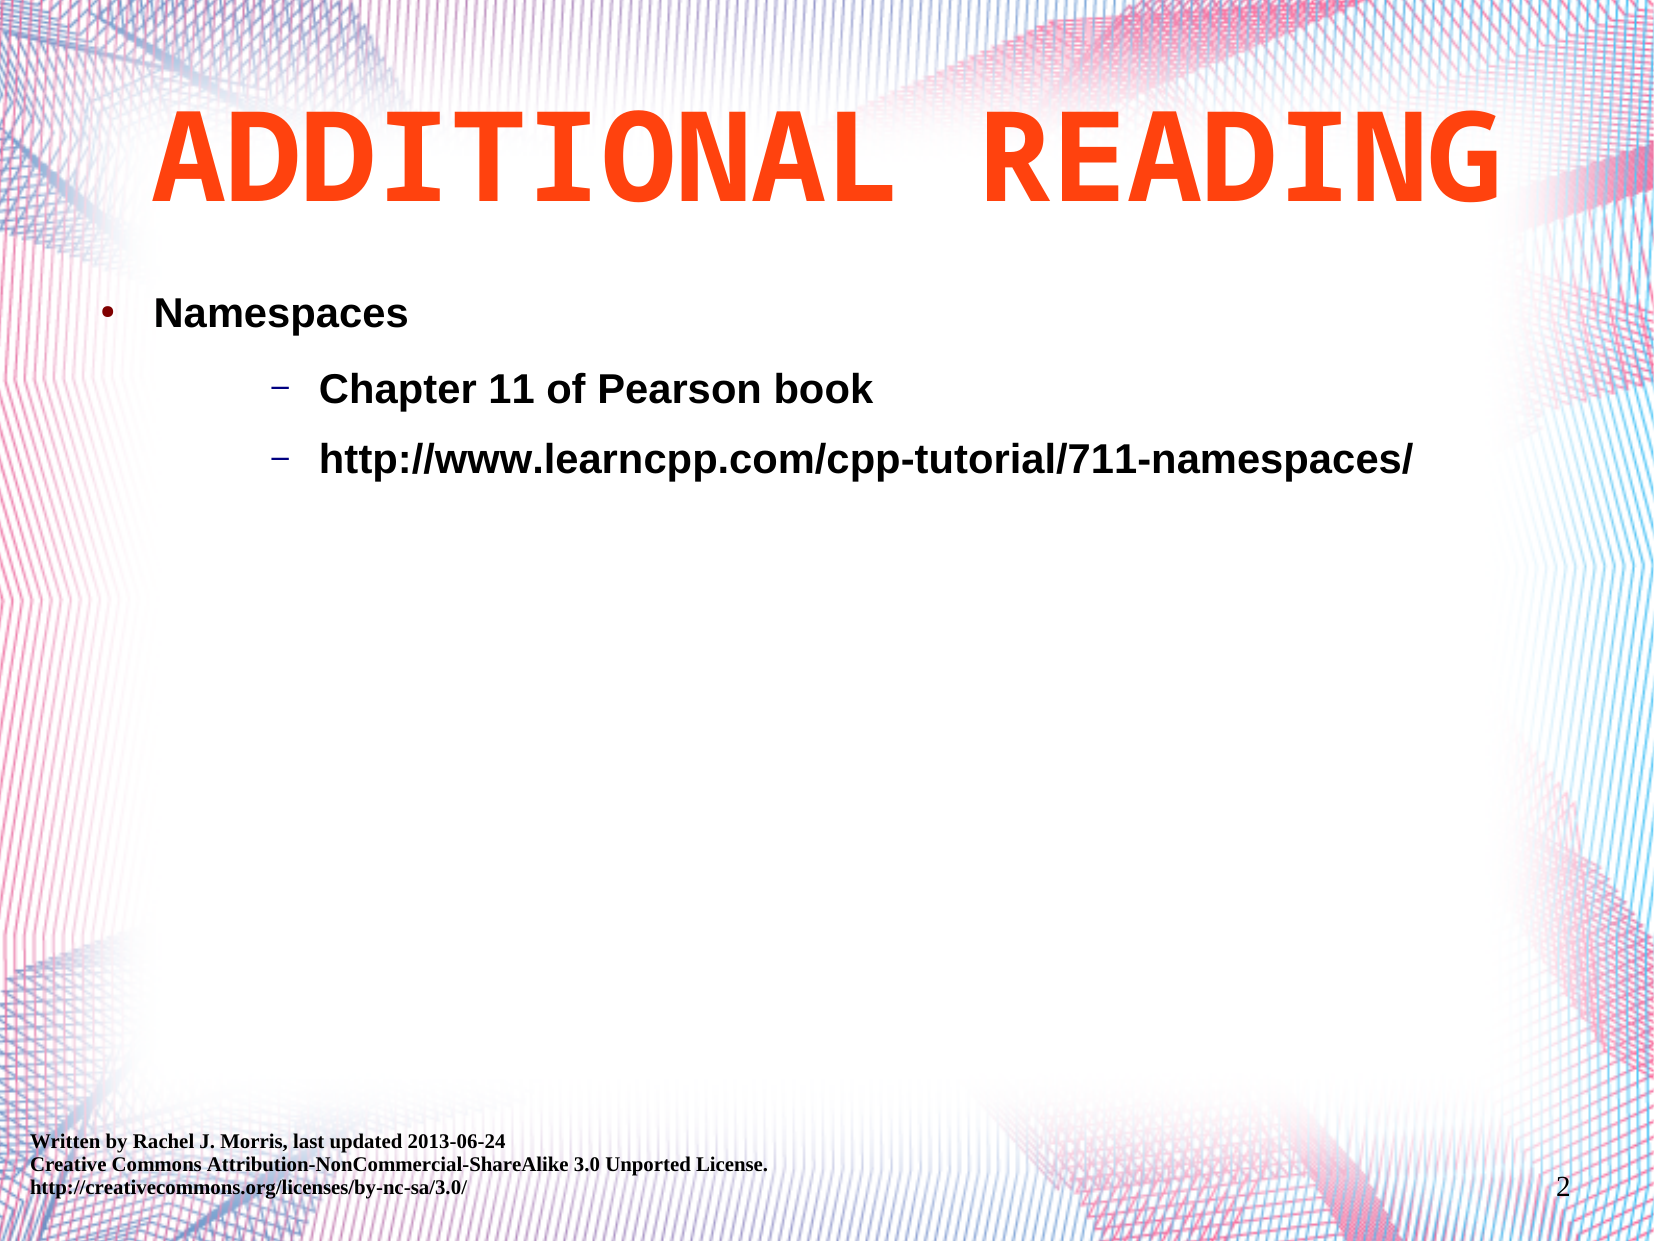

ADDITIONAL READING
# Namespaces
Chapter 11 of Pearson book
http://www.learncpp.com/cpp-tutorial/711-namespaces/
2